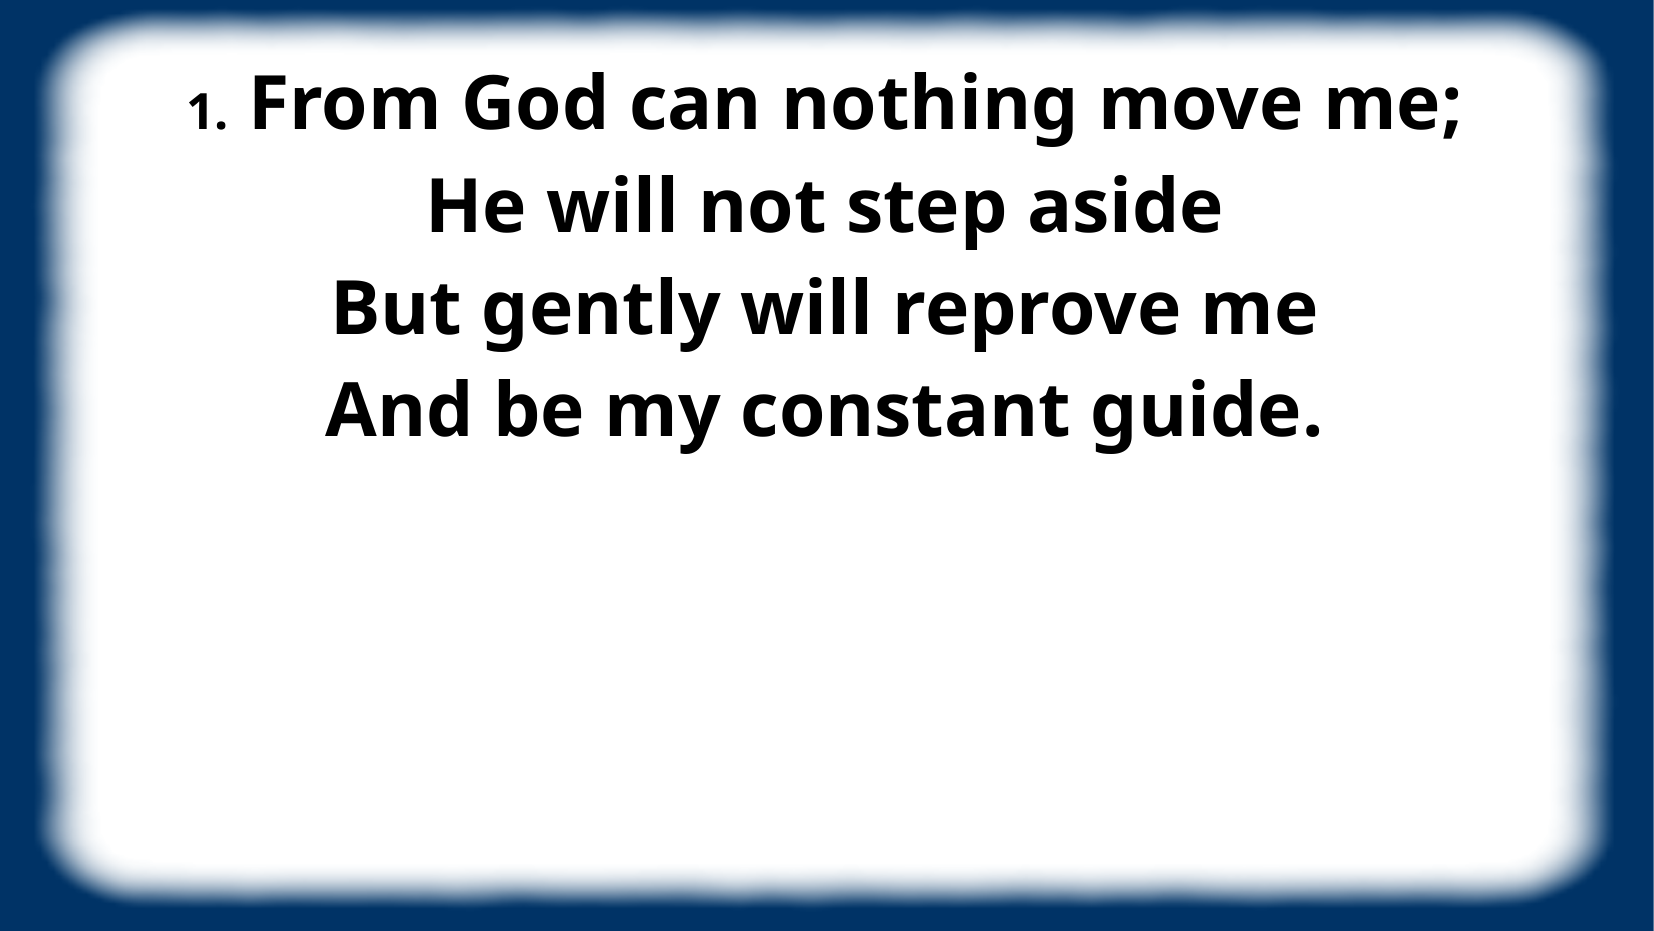

1. From God can nothing move me;
He will not step aside
But gently will reprove me
And be my constant guide.